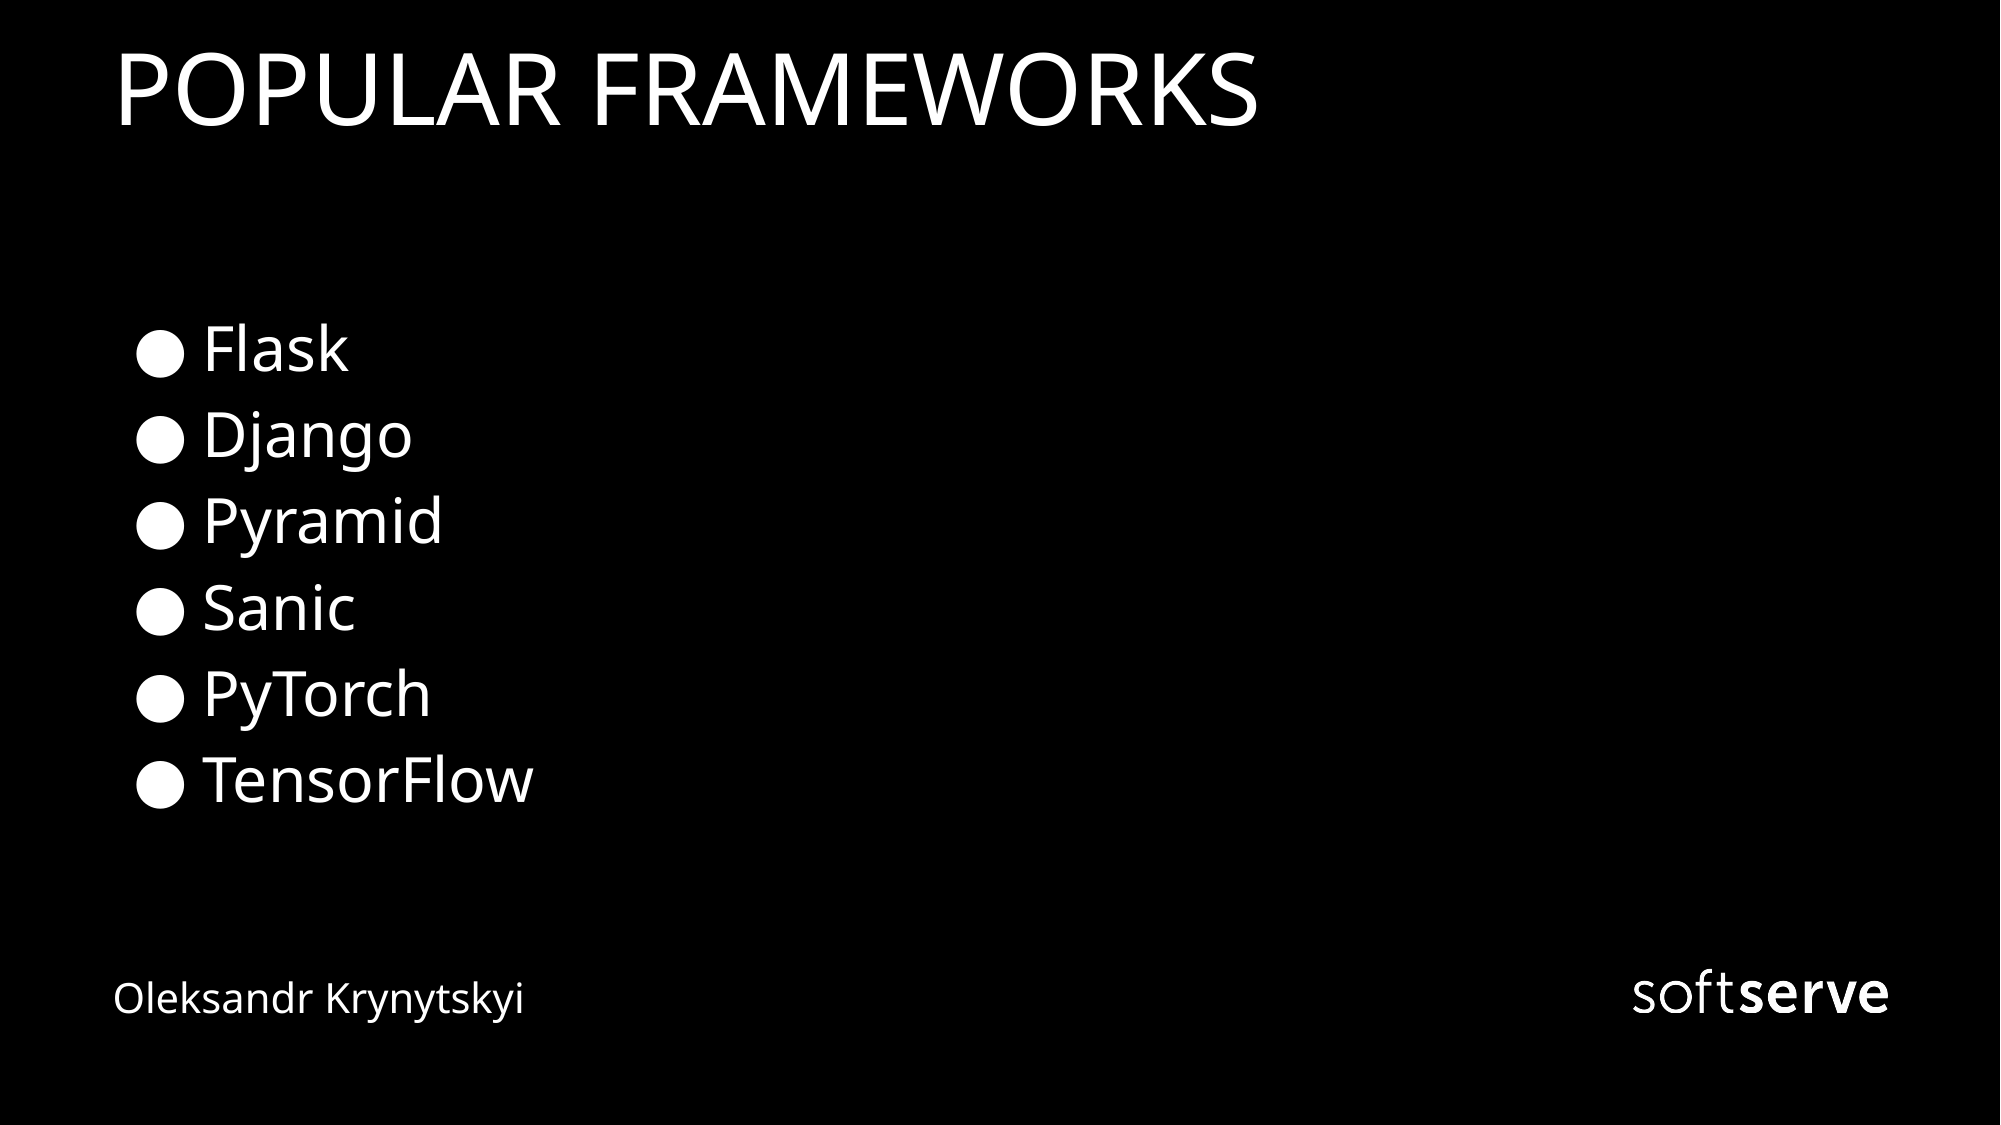

# POPULAR FRAMEWORKS
Flask
Django
Pyramid
Sanic
PyTorch
TensorFlow
Oleksandr Krynytskyi